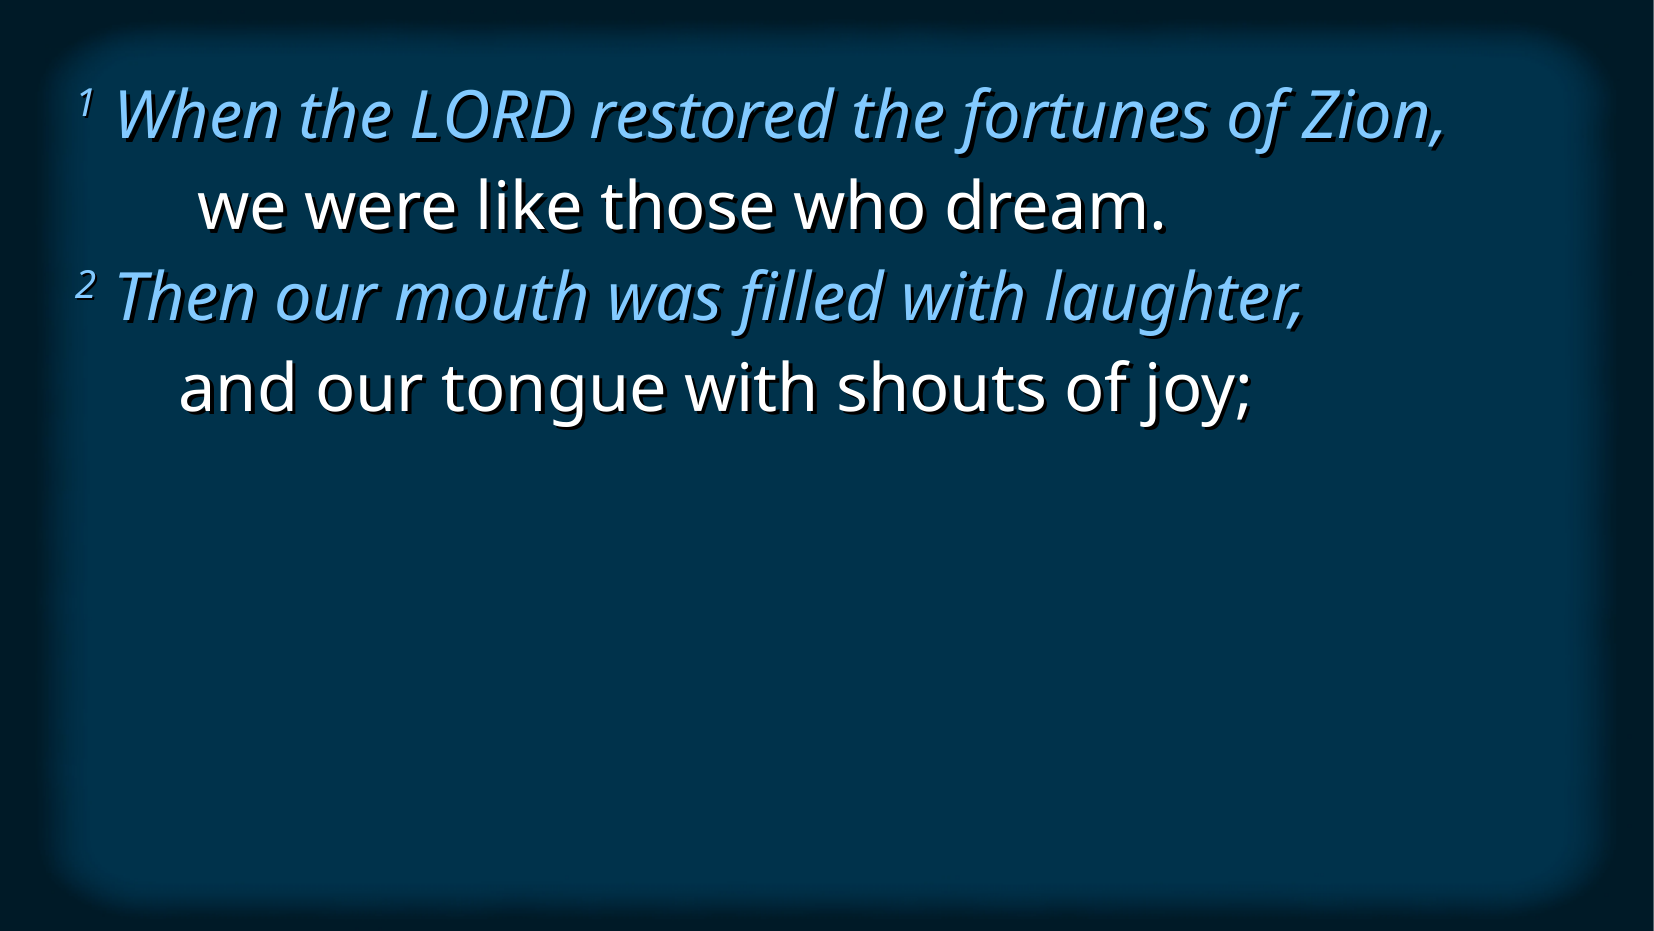

1 When the LORD restored the fortunes of Zion,
 we were like those who dream.
2 Then our mouth was filled with laughter,
 and our tongue with shouts of joy;